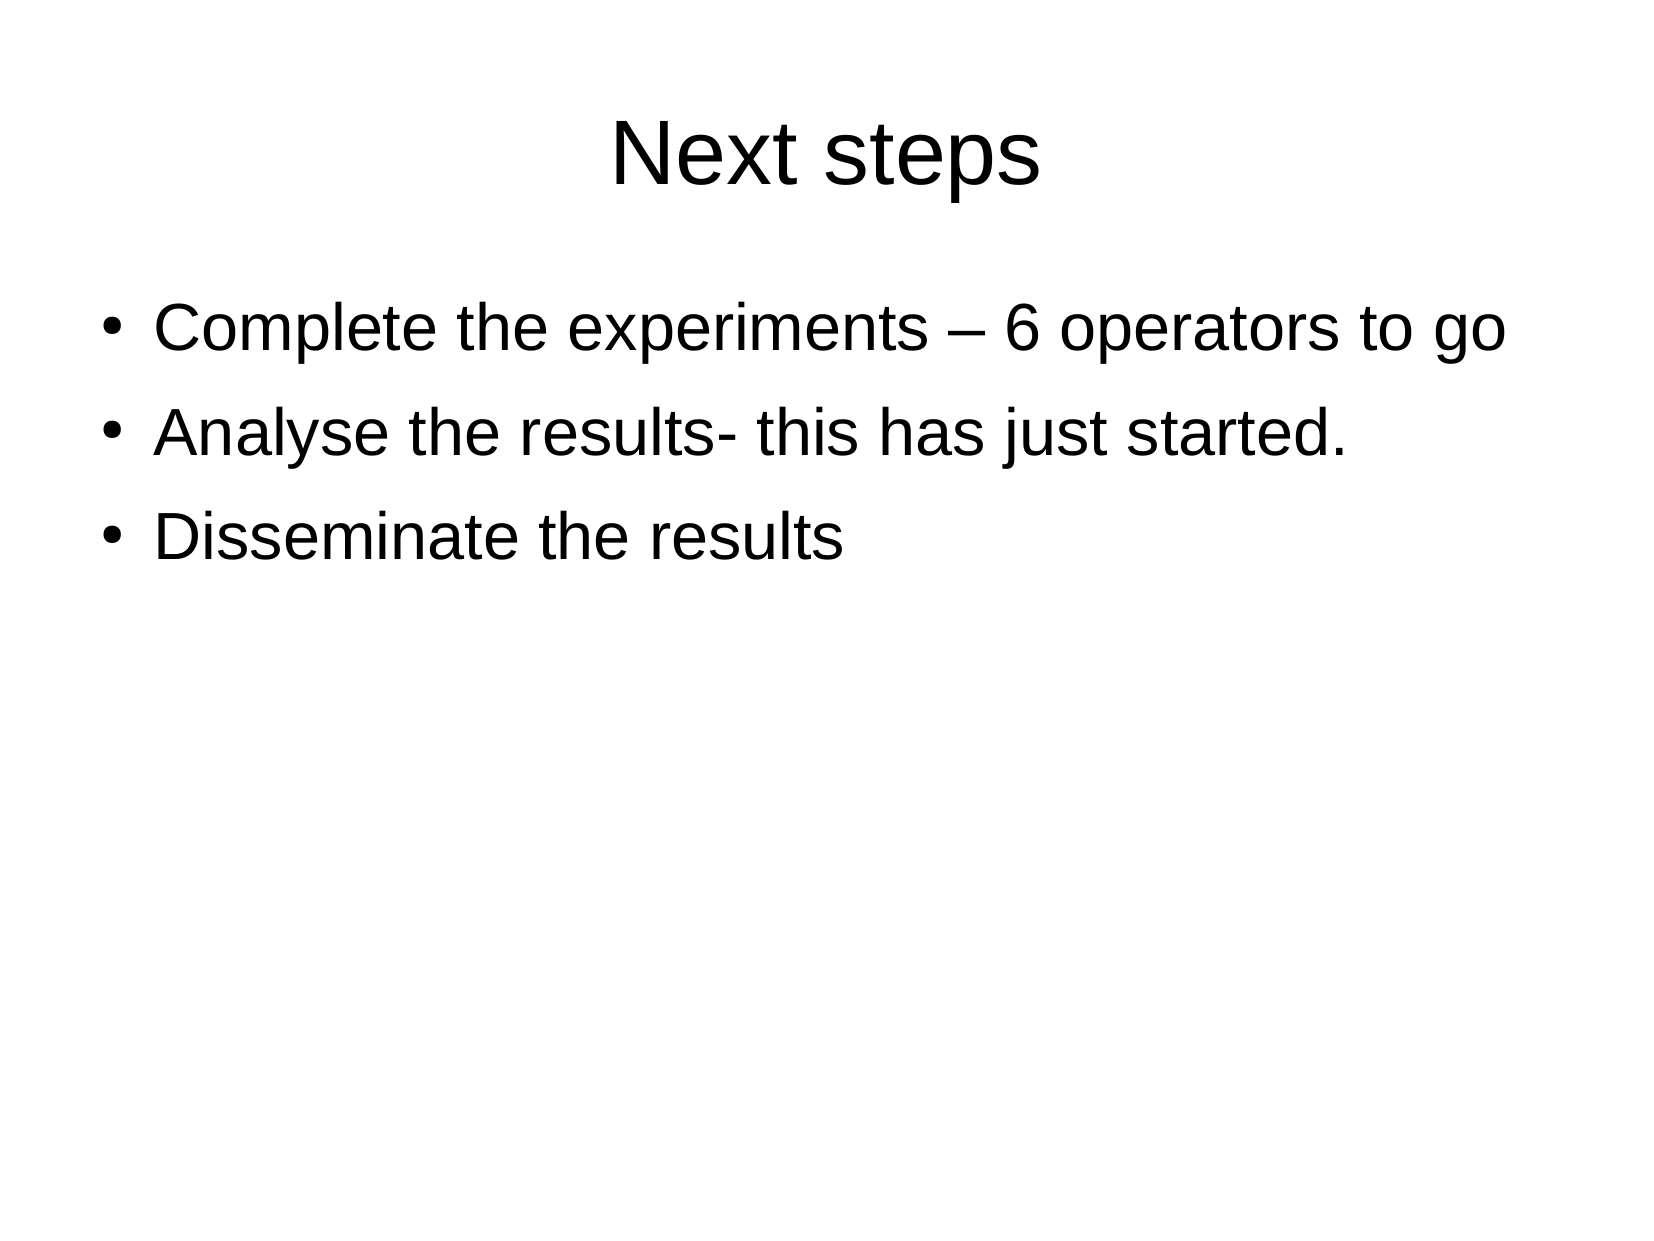

# Next steps
Complete the experiments – 6 operators to go
Analyse the results- this has just started.
Disseminate the results